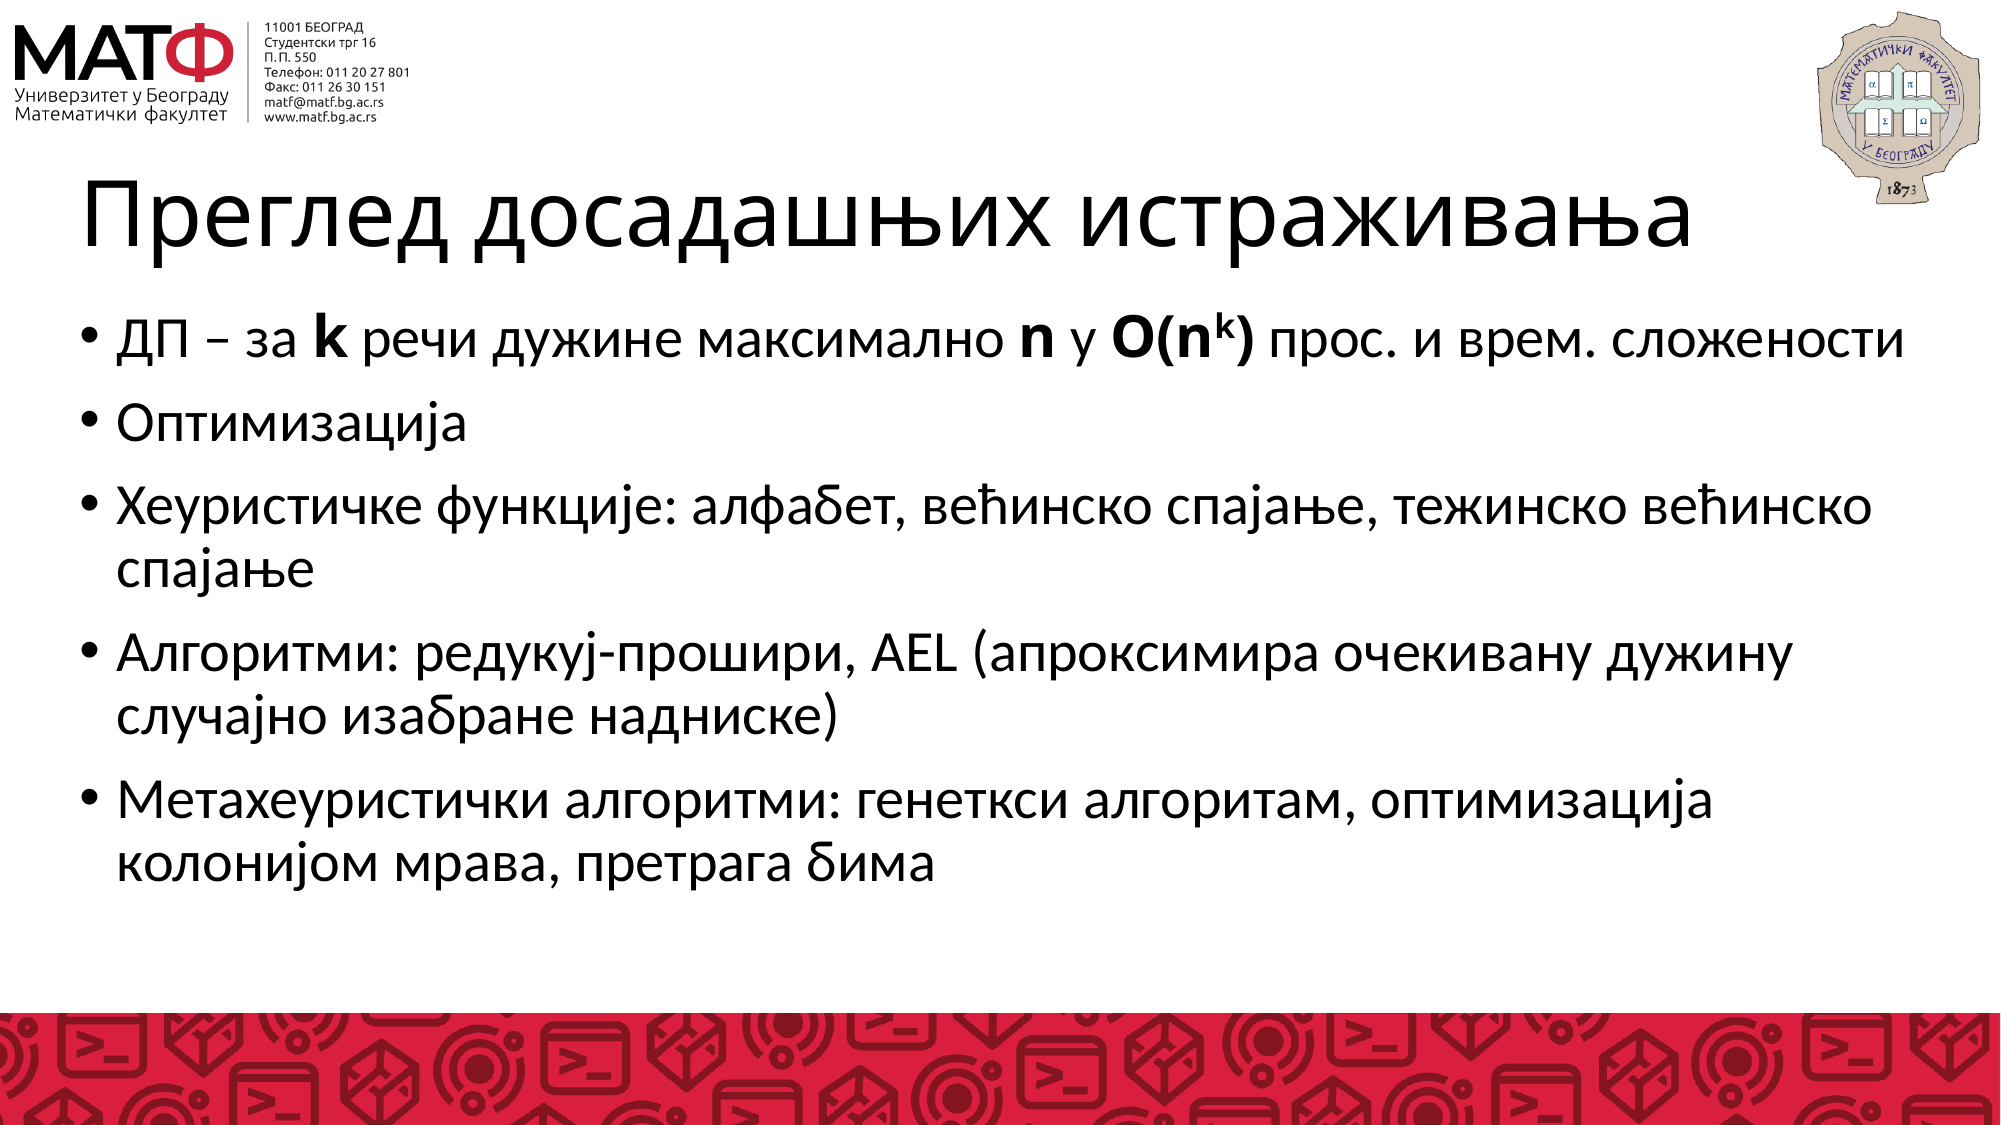

# Преглед досадашњих истраживања
ДП – за k речи дужине максимално n у O(nk) прос. и врем. сложености
Оптимизација
Хеуристичке функције: алфабет, већинско спајање, тежинско већинско спајање
Алгоритми: редукуј-прошири, AEL (апроксимира очекивану дужину случајно изабране надниске)
Метахеуристички алгоритми: генеткси алгоритам, оптимизација колонијом мрава, претрага бима